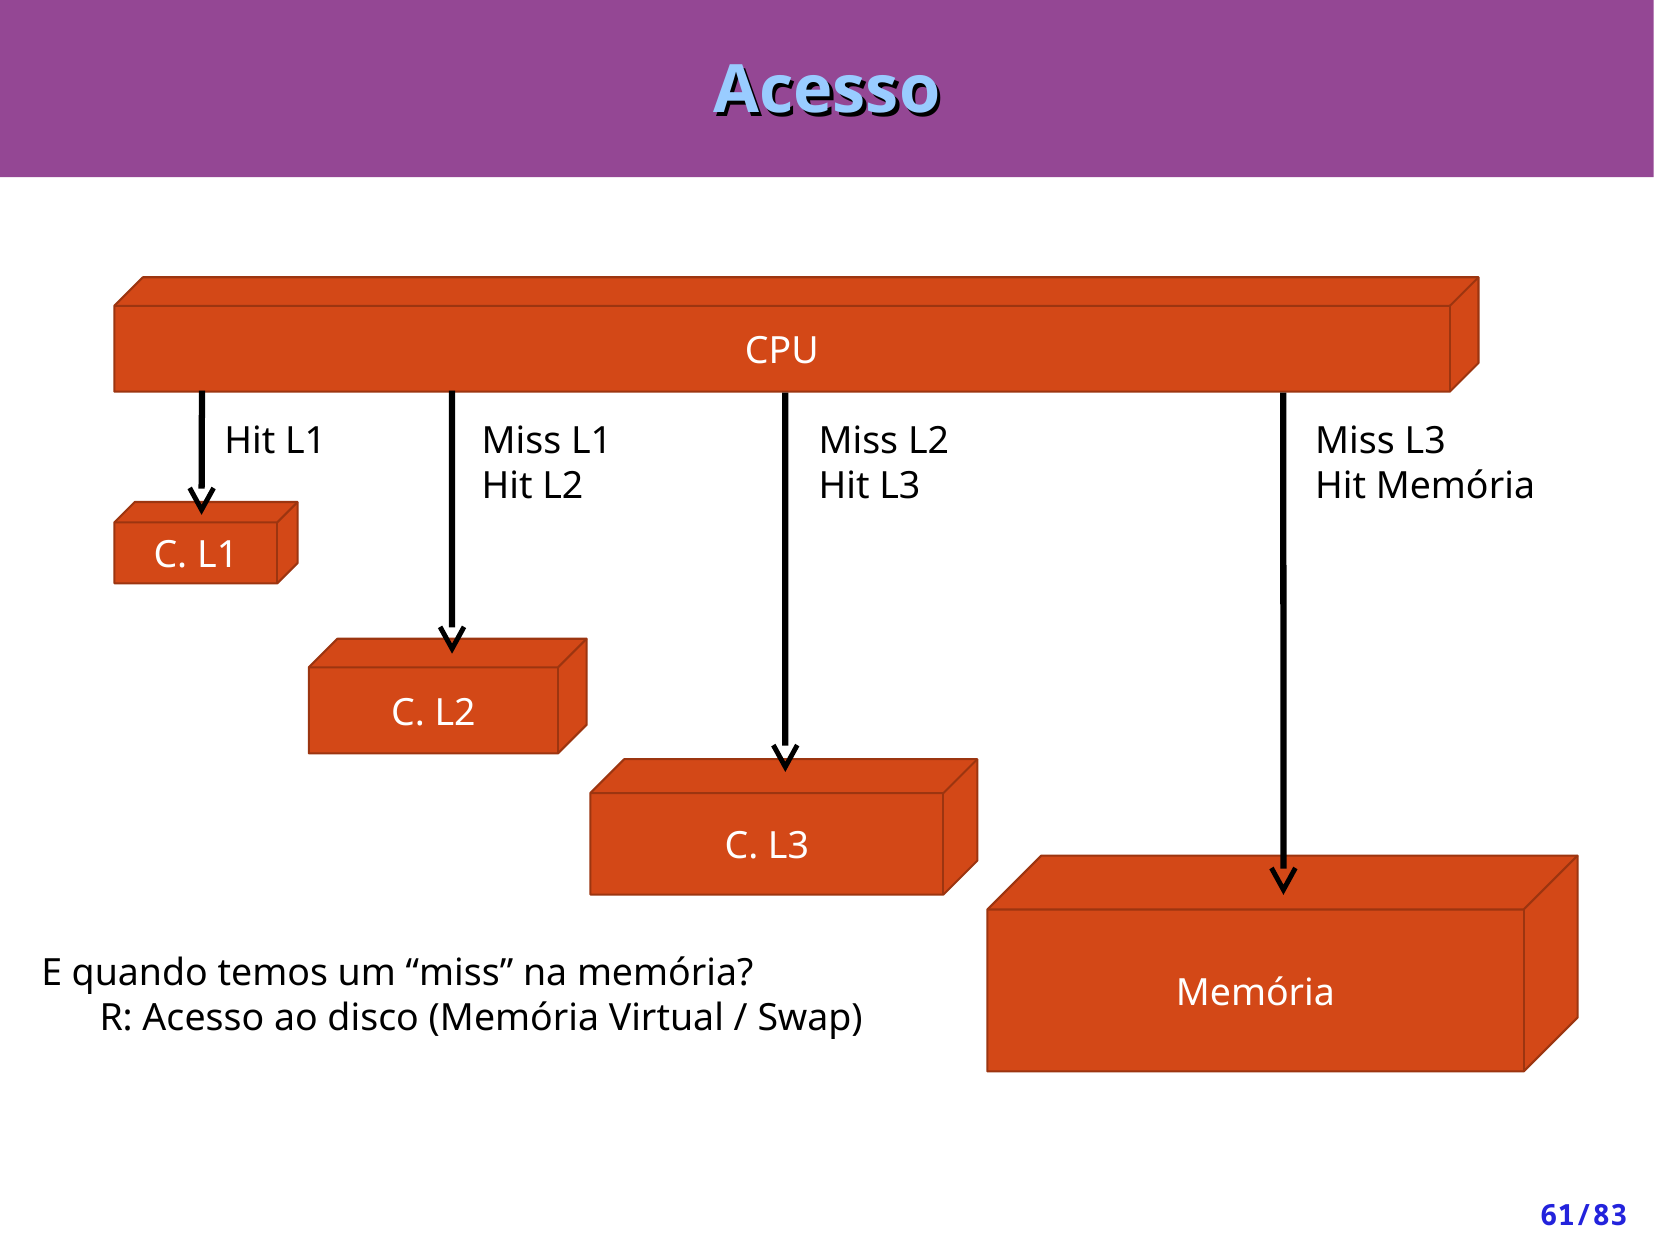

# Acesso
CPU
Hit L1
Miss L1
Hit L2
Miss L2
Hit L3
Miss L3
Hit Memória
C. L1
C. L2
C. L3
Memória
E quando temos um “miss” na memória?
 R: Acesso ao disco (Memória Virtual / Swap)
61